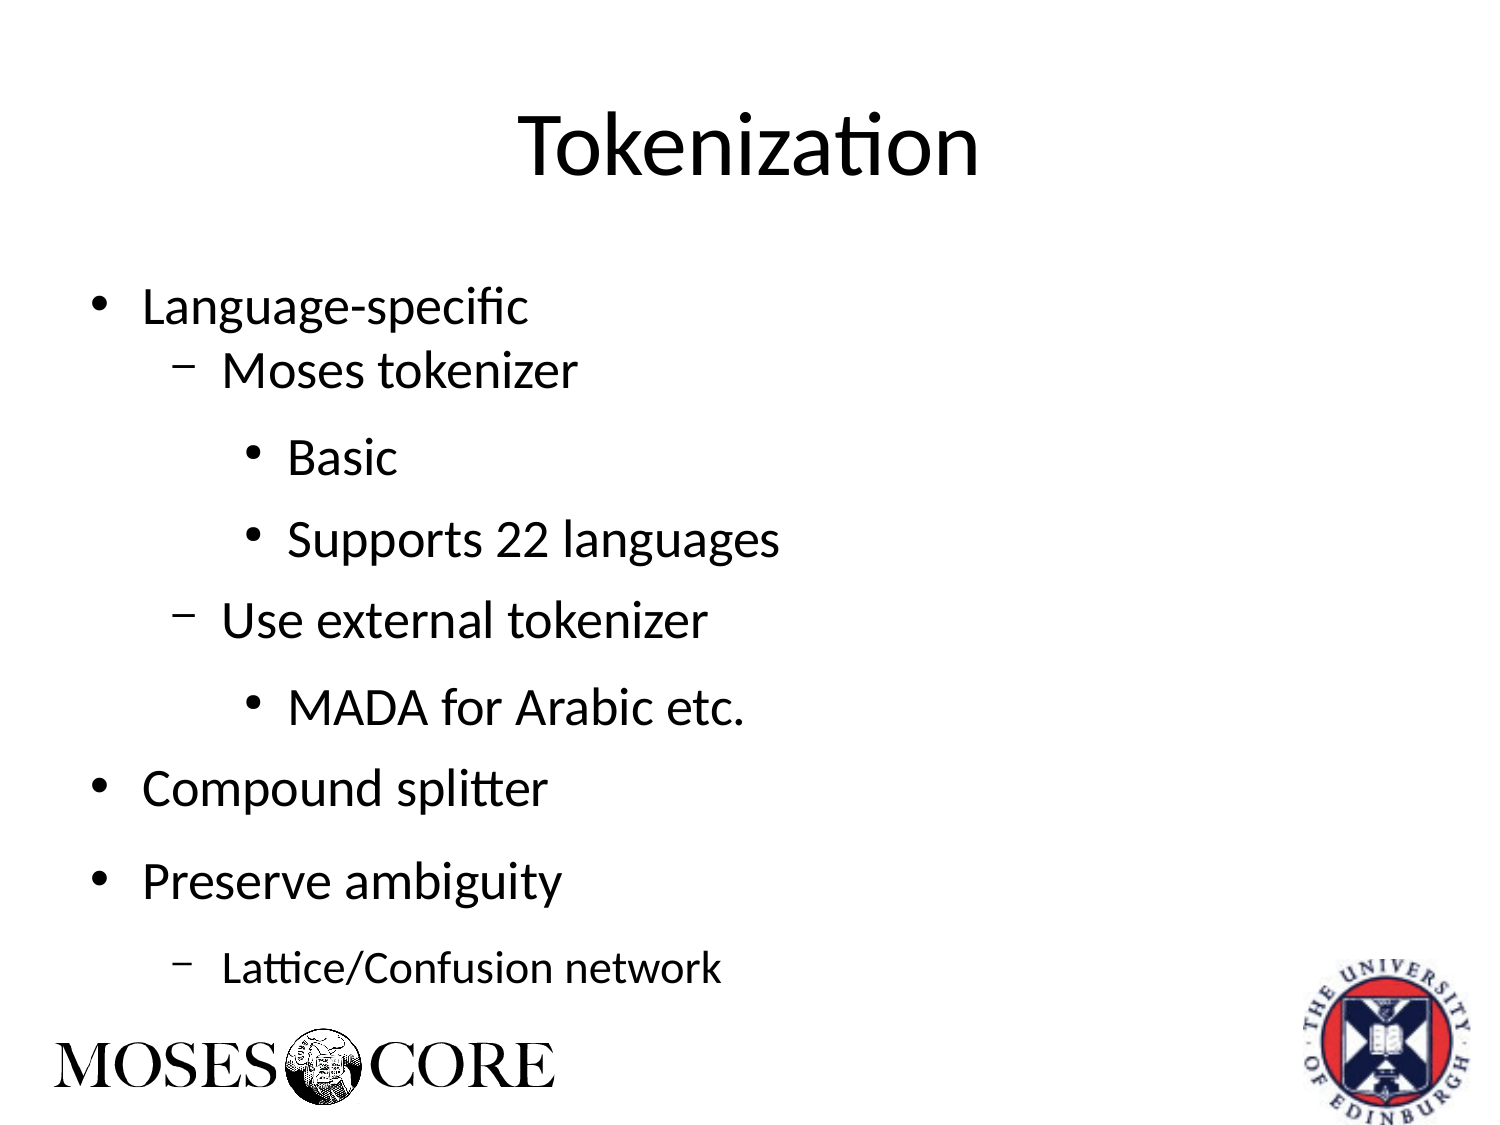

# Tokenization
Language-specific
Moses tokenizer
Basic
Supports 22 languages
Use external tokenizer
MADA for Arabic etc.
Compound splitter
Preserve ambiguity
Lattice/Confusion network